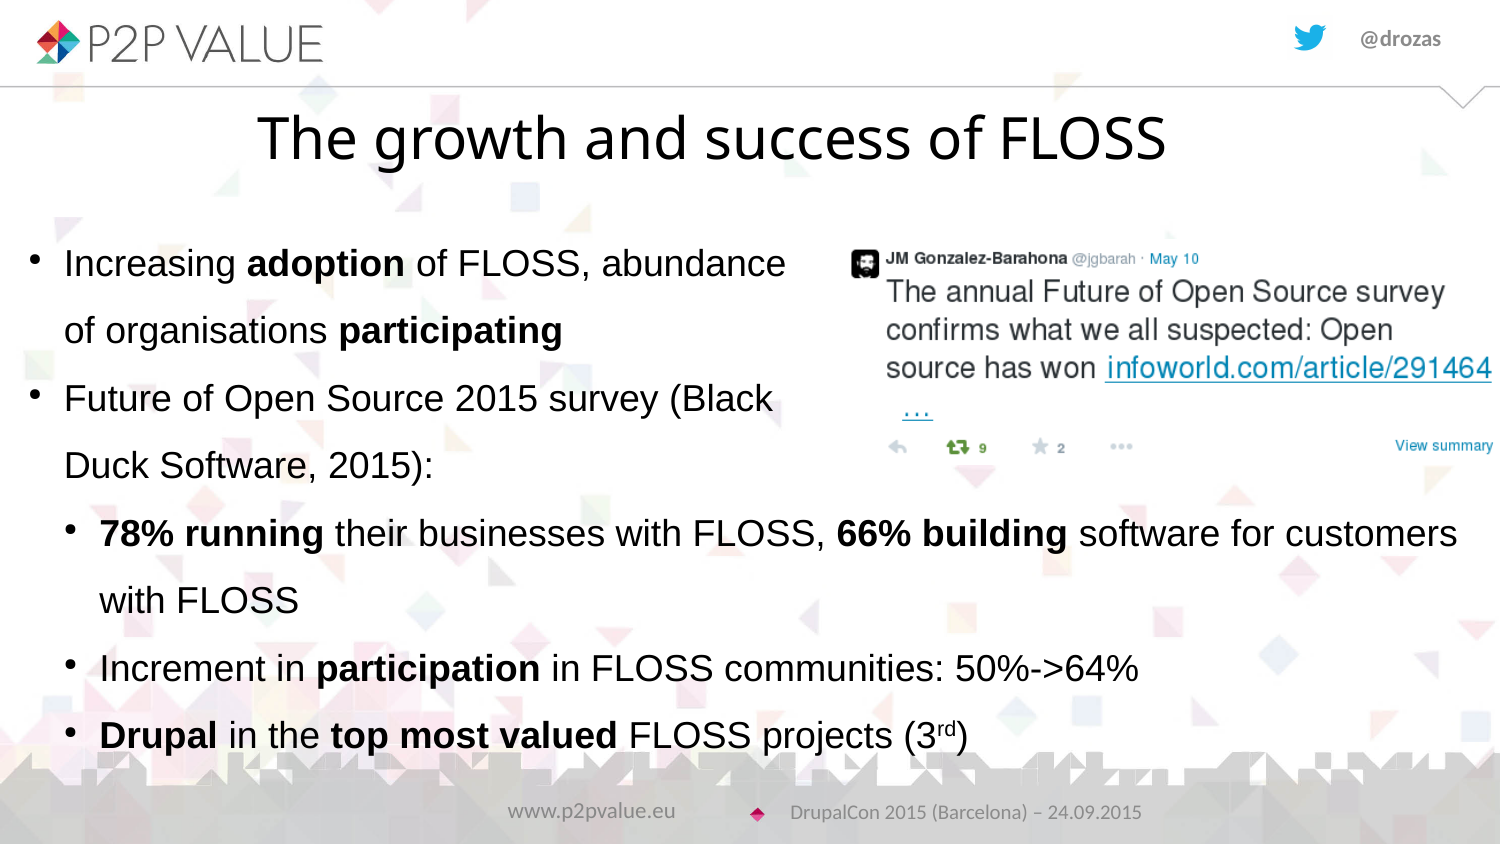

@drozas
# The growth and success of FLOSS
Increasing adoption of FLOSS, abundance
of organisations participating
Future of Open Source 2015 survey (Black
Duck Software, 2015):
78% running their businesses with FLOSS, 66% building software for customers with FLOSS
Increment in participation in FLOSS communities: 50%->64%
Drupal in the top most valued FLOSS projects (3rd)
DrupalCon 2015 (Barcelona) – 24.09.2015
www.p2pvalue.eu